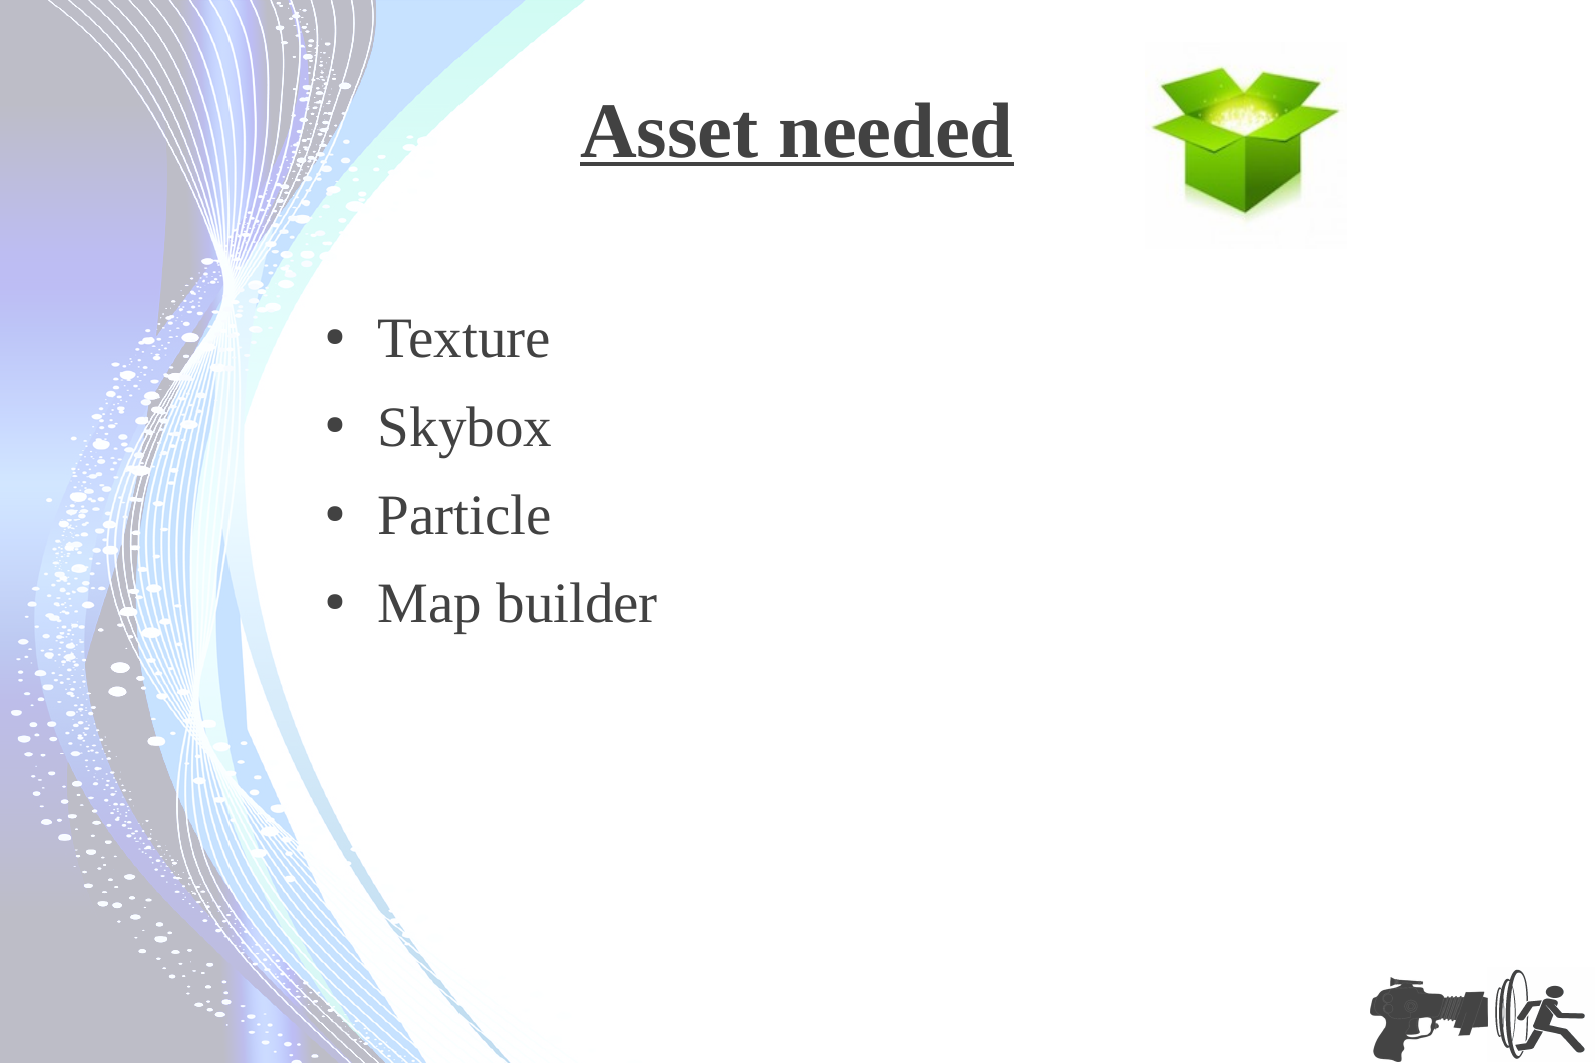

# Asset needed
Texture
Skybox
Particle
Map builder